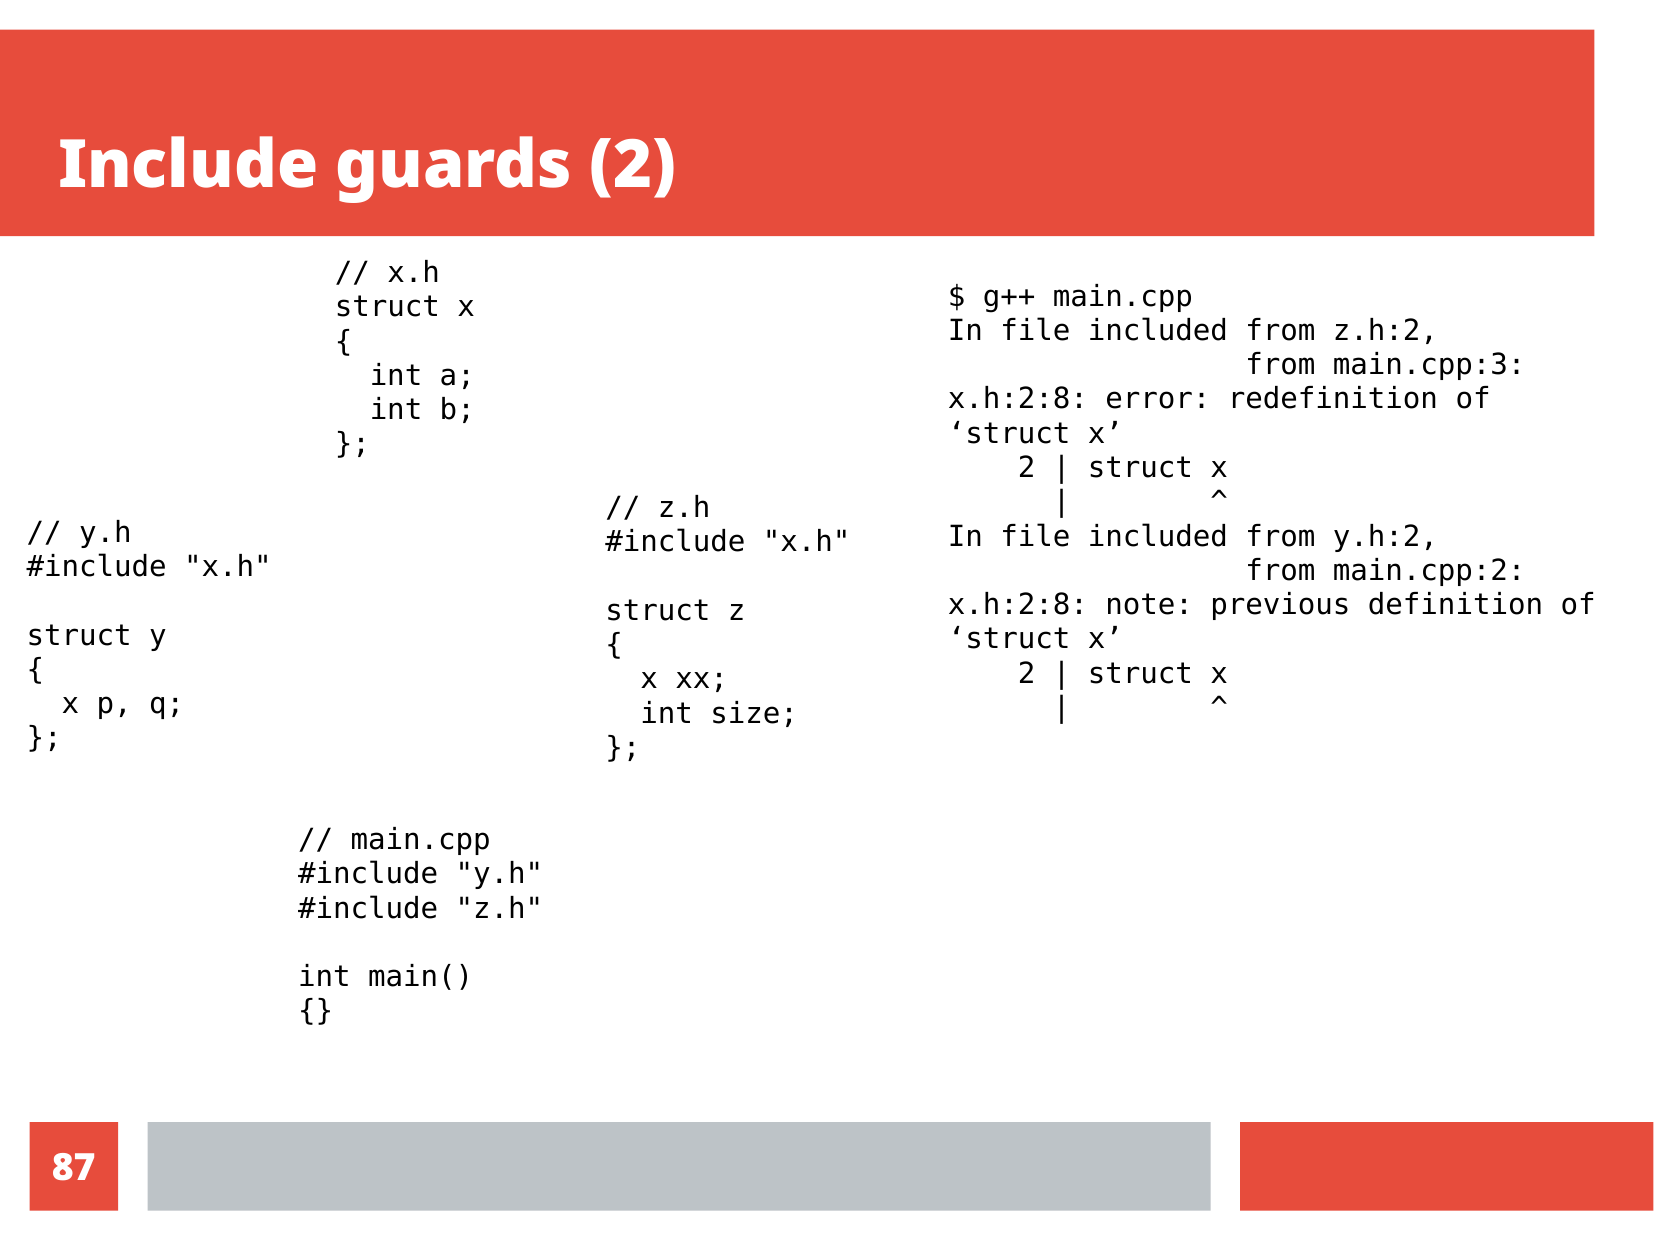

# Include guards (2)
// x.h
struct x
{
 int a;
 int b;
};
$ g++ main.cpp
In file included from z.h:2,
 from main.cpp:3:
x.h:2:8: error: redefinition of ‘struct x’
 2 | struct x
 | ^
In file included from y.h:2,
 from main.cpp:2:
x.h:2:8: note: previous definition of ‘struct x’
 2 | struct x
 | ^
// z.h
#include "x.h"
struct z
{
 x xx;
 int size;
};
// y.h
#include "x.h"
struct y
{
 x p, q;
};
// main.cpp
#include "y.h"
#include "z.h"
int main()
{}
87